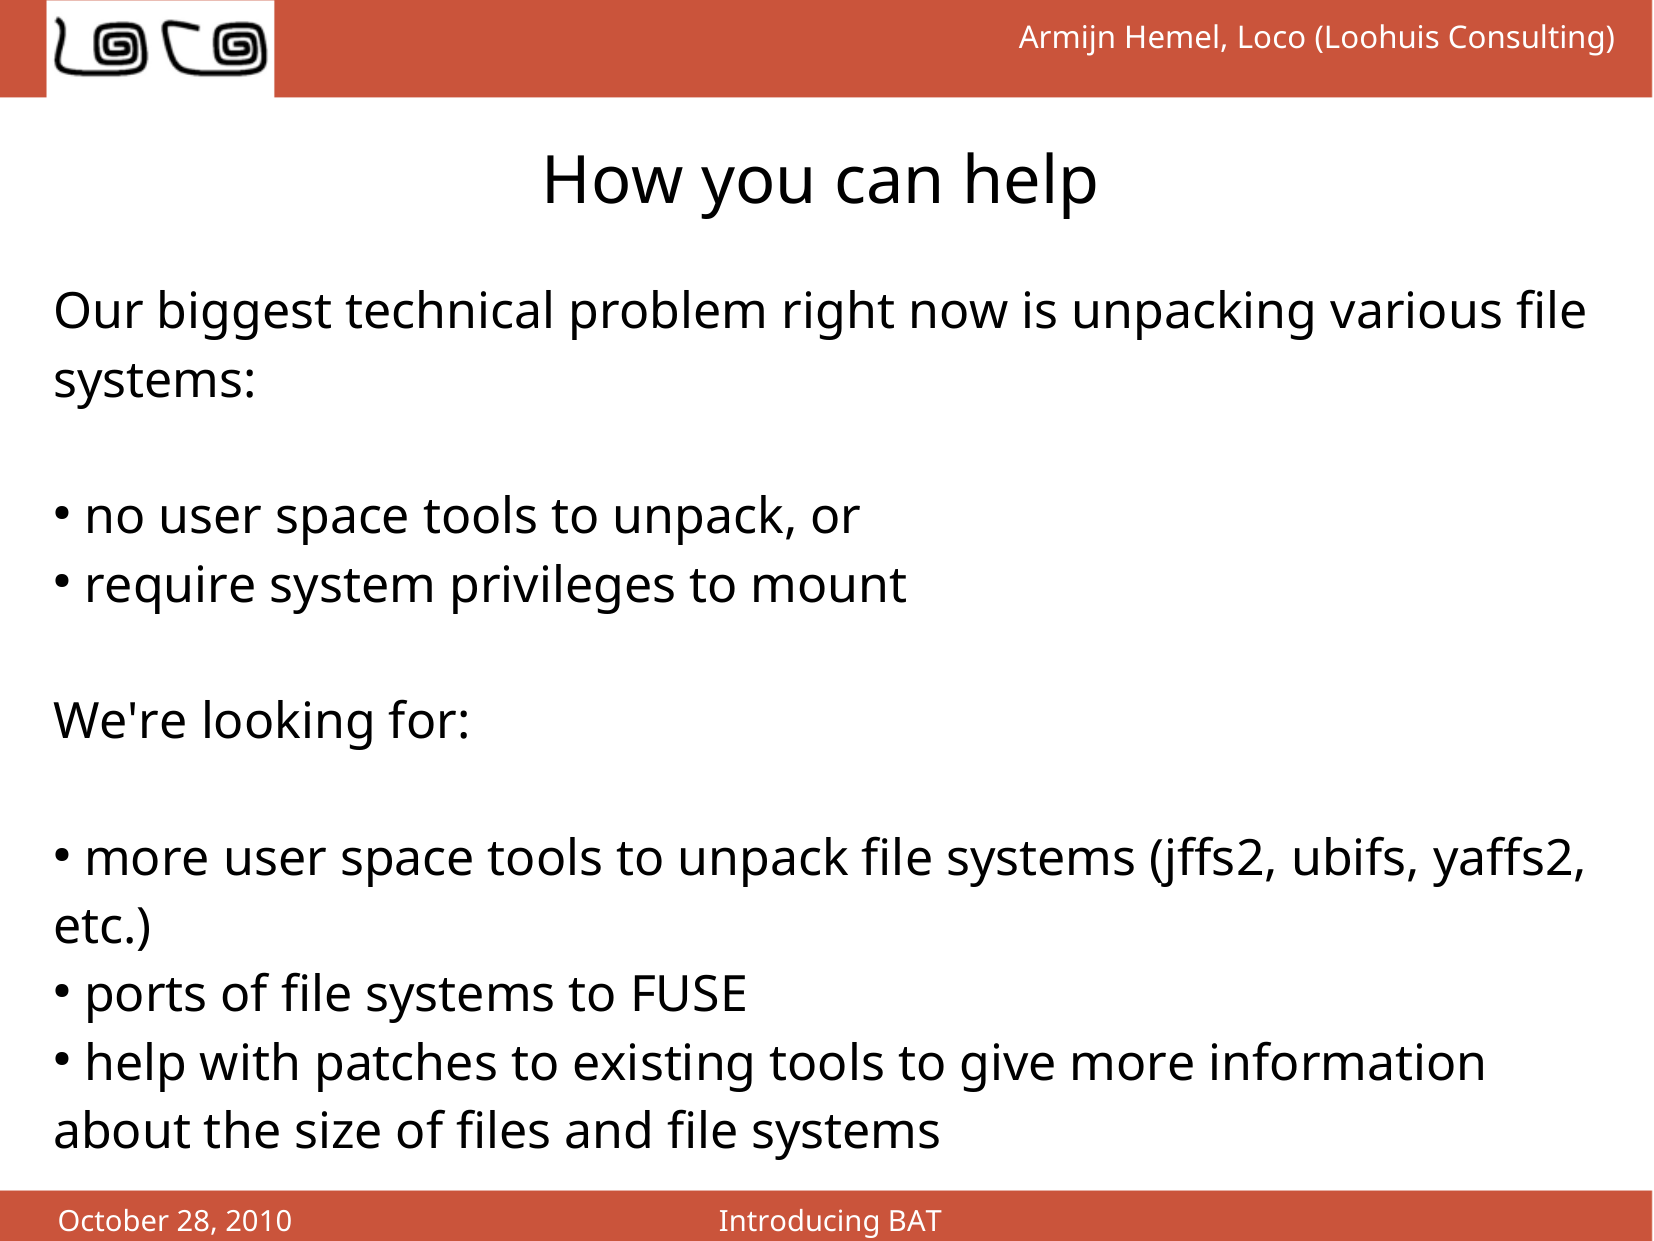

# How you can help
Our biggest technical problem right now is unpacking various file systems:
 no user space tools to unpack, or
 require system privileges to mount
We're looking for:
 more user space tools to unpack file systems (jffs2, ubifs, yaffs2, etc.)
 ports of file systems to FUSE
 help with patches to existing tools to give more information about the size of files and file systems
Comet: practical solution or crutch?